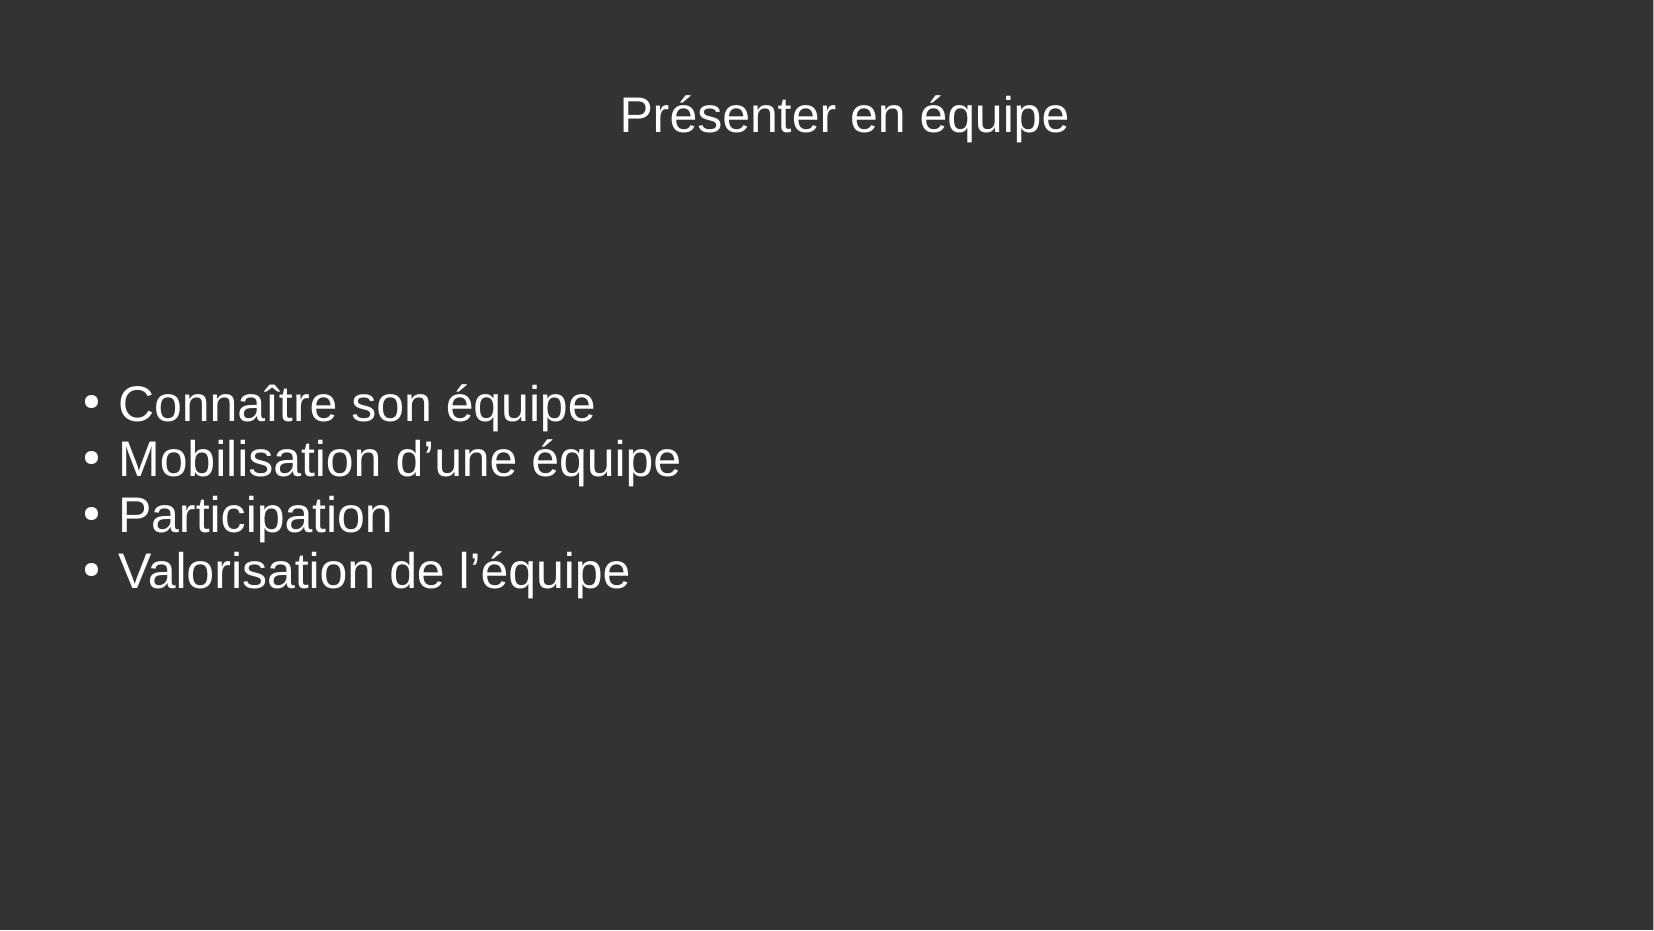

# Présenter en équipe
Connaître son équipe
Mobilisation d’une équipe
Participation
Valorisation de l’équipe